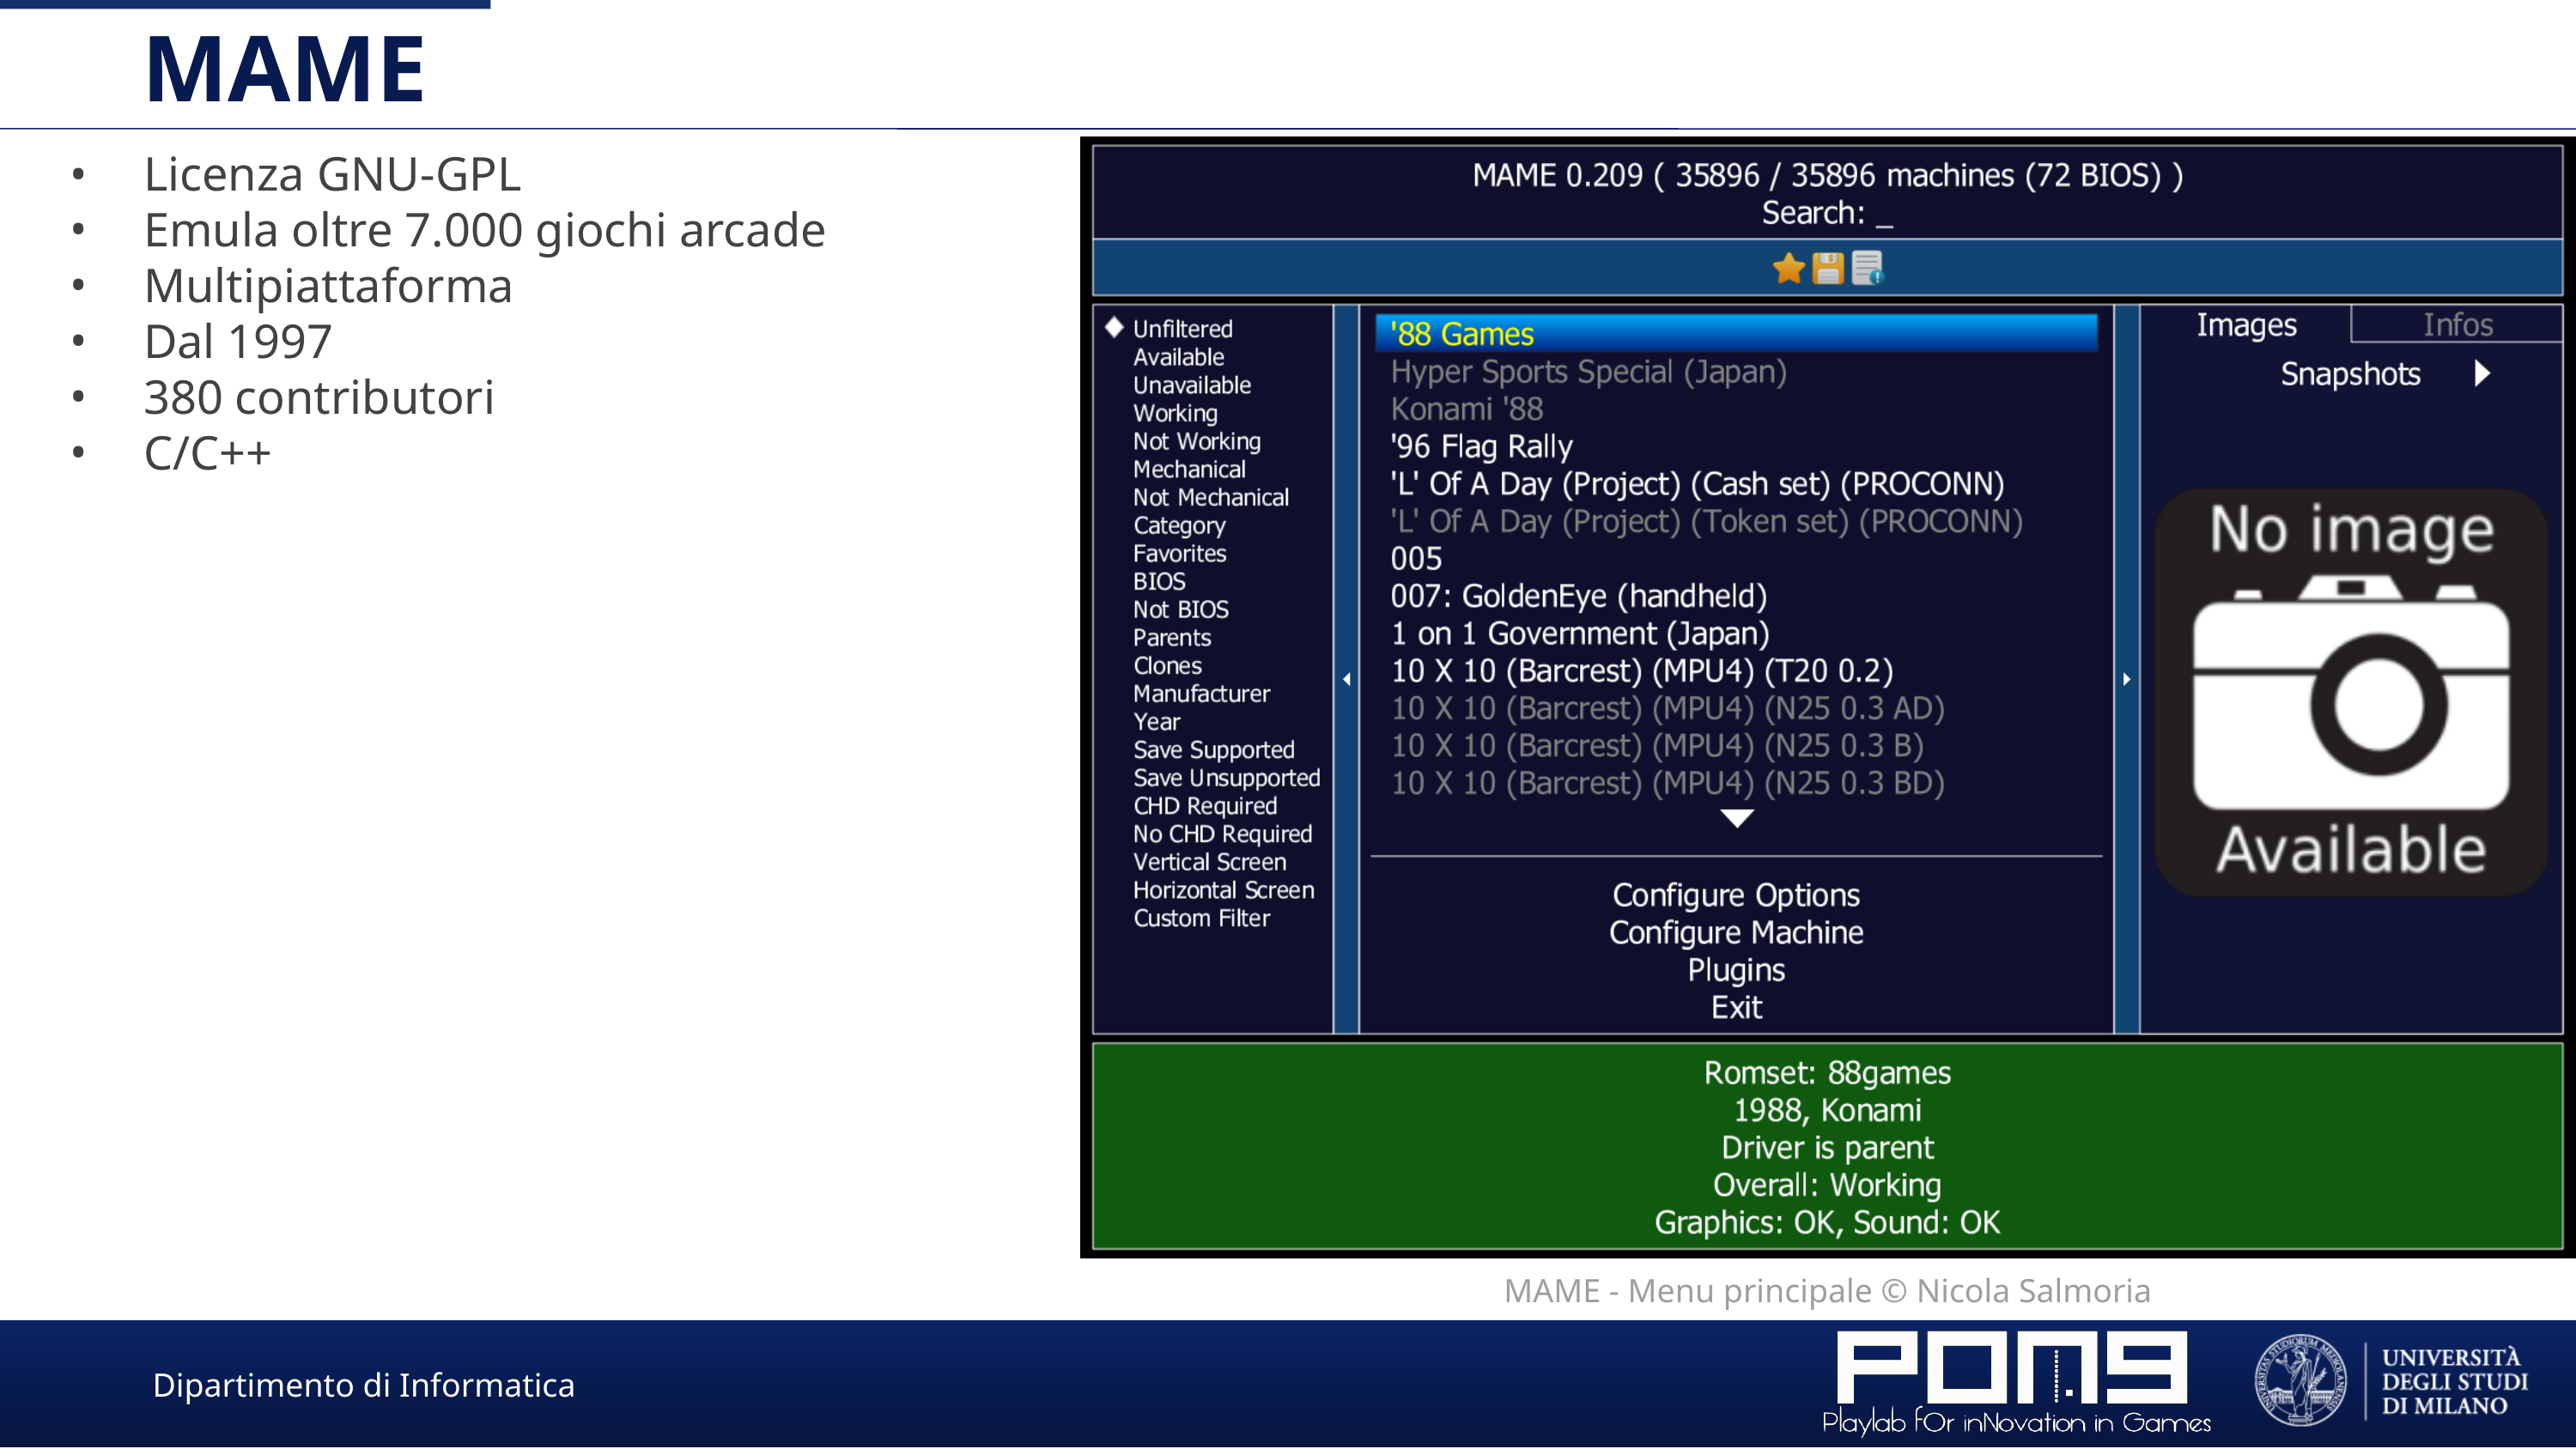

# MAME
Licenza GNU-GPL
Emula oltre 7.000 giochi arcade
Multipiattaforma
Dal 1997
380 contributori
C/C++
MAME - Menu principale © Nicola Salmoria
Dipartimento di Informatica